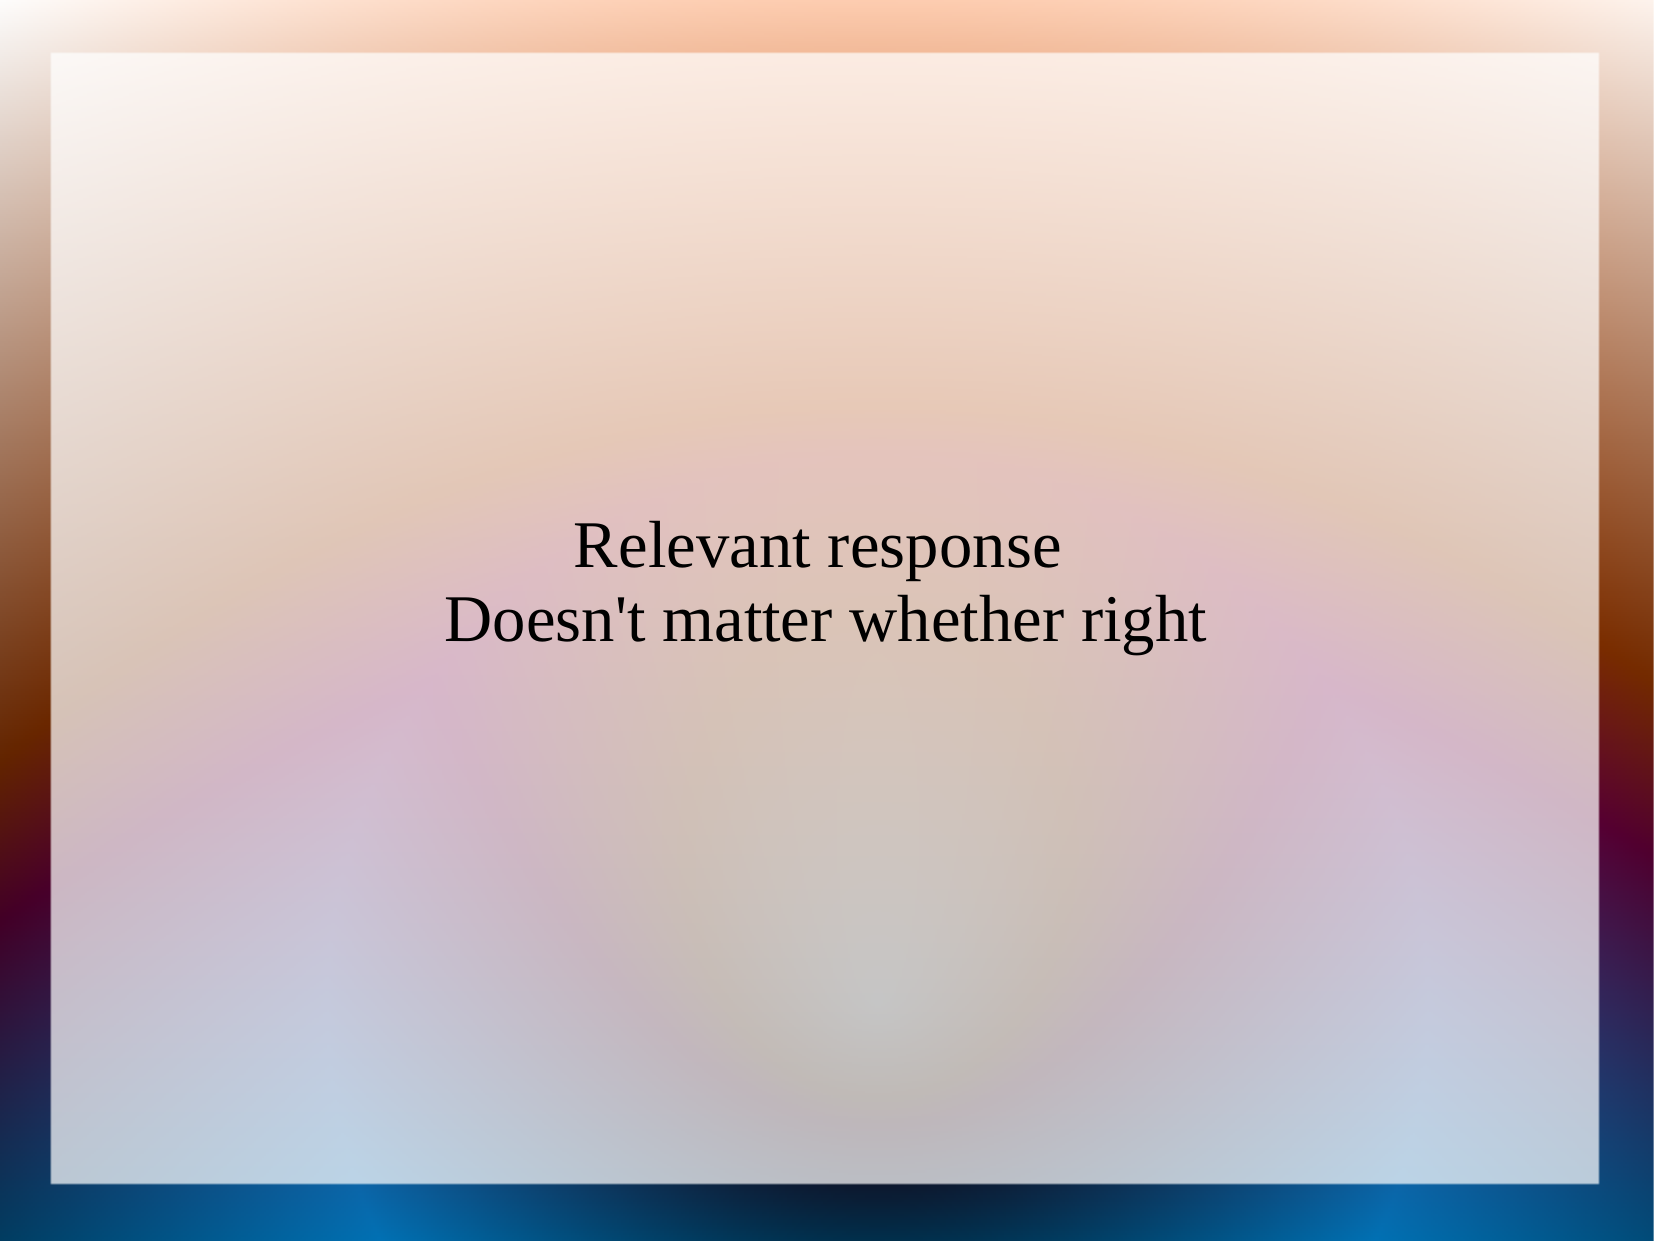

# Relevant response
Doesn't matter whether right